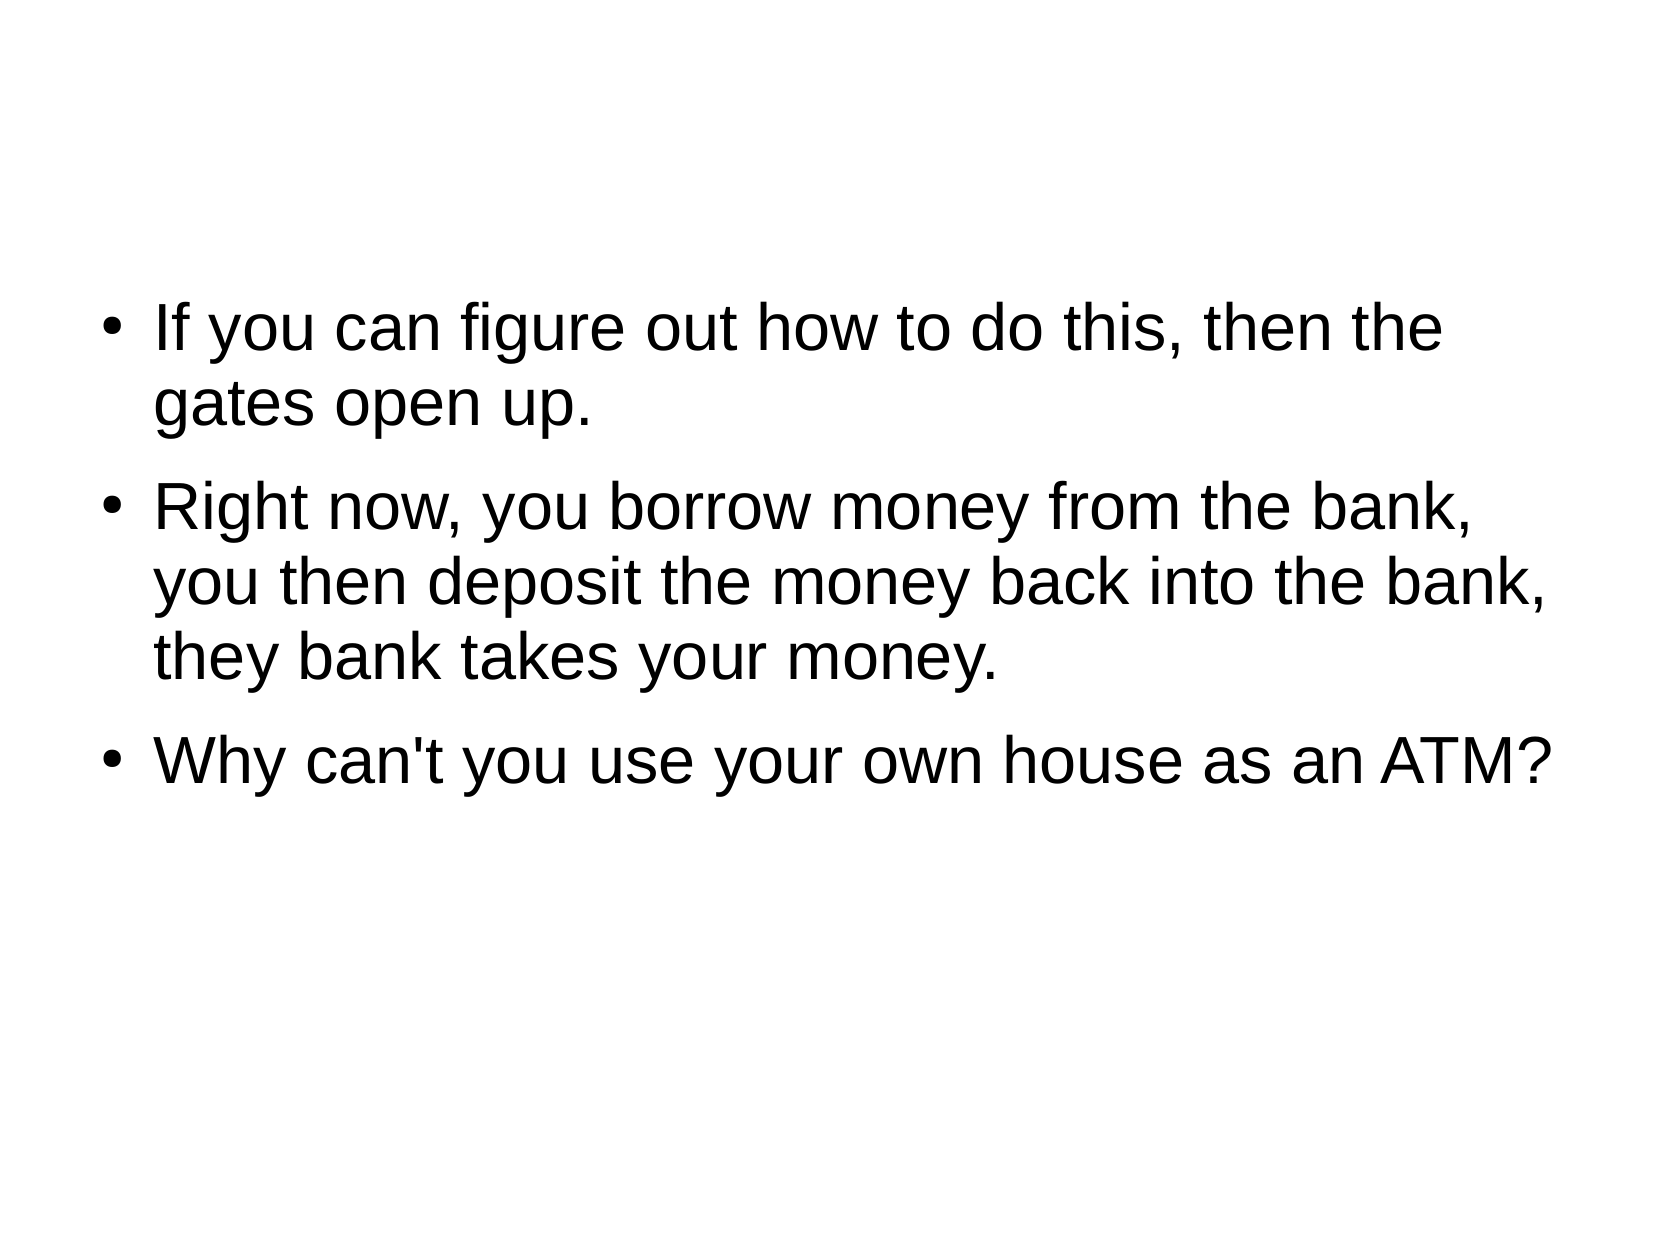

#
If you can figure out how to do this, then the gates open up.
Right now, you borrow money from the bank, you then deposit the money back into the bank, they bank takes your money.
Why can't you use your own house as an ATM?